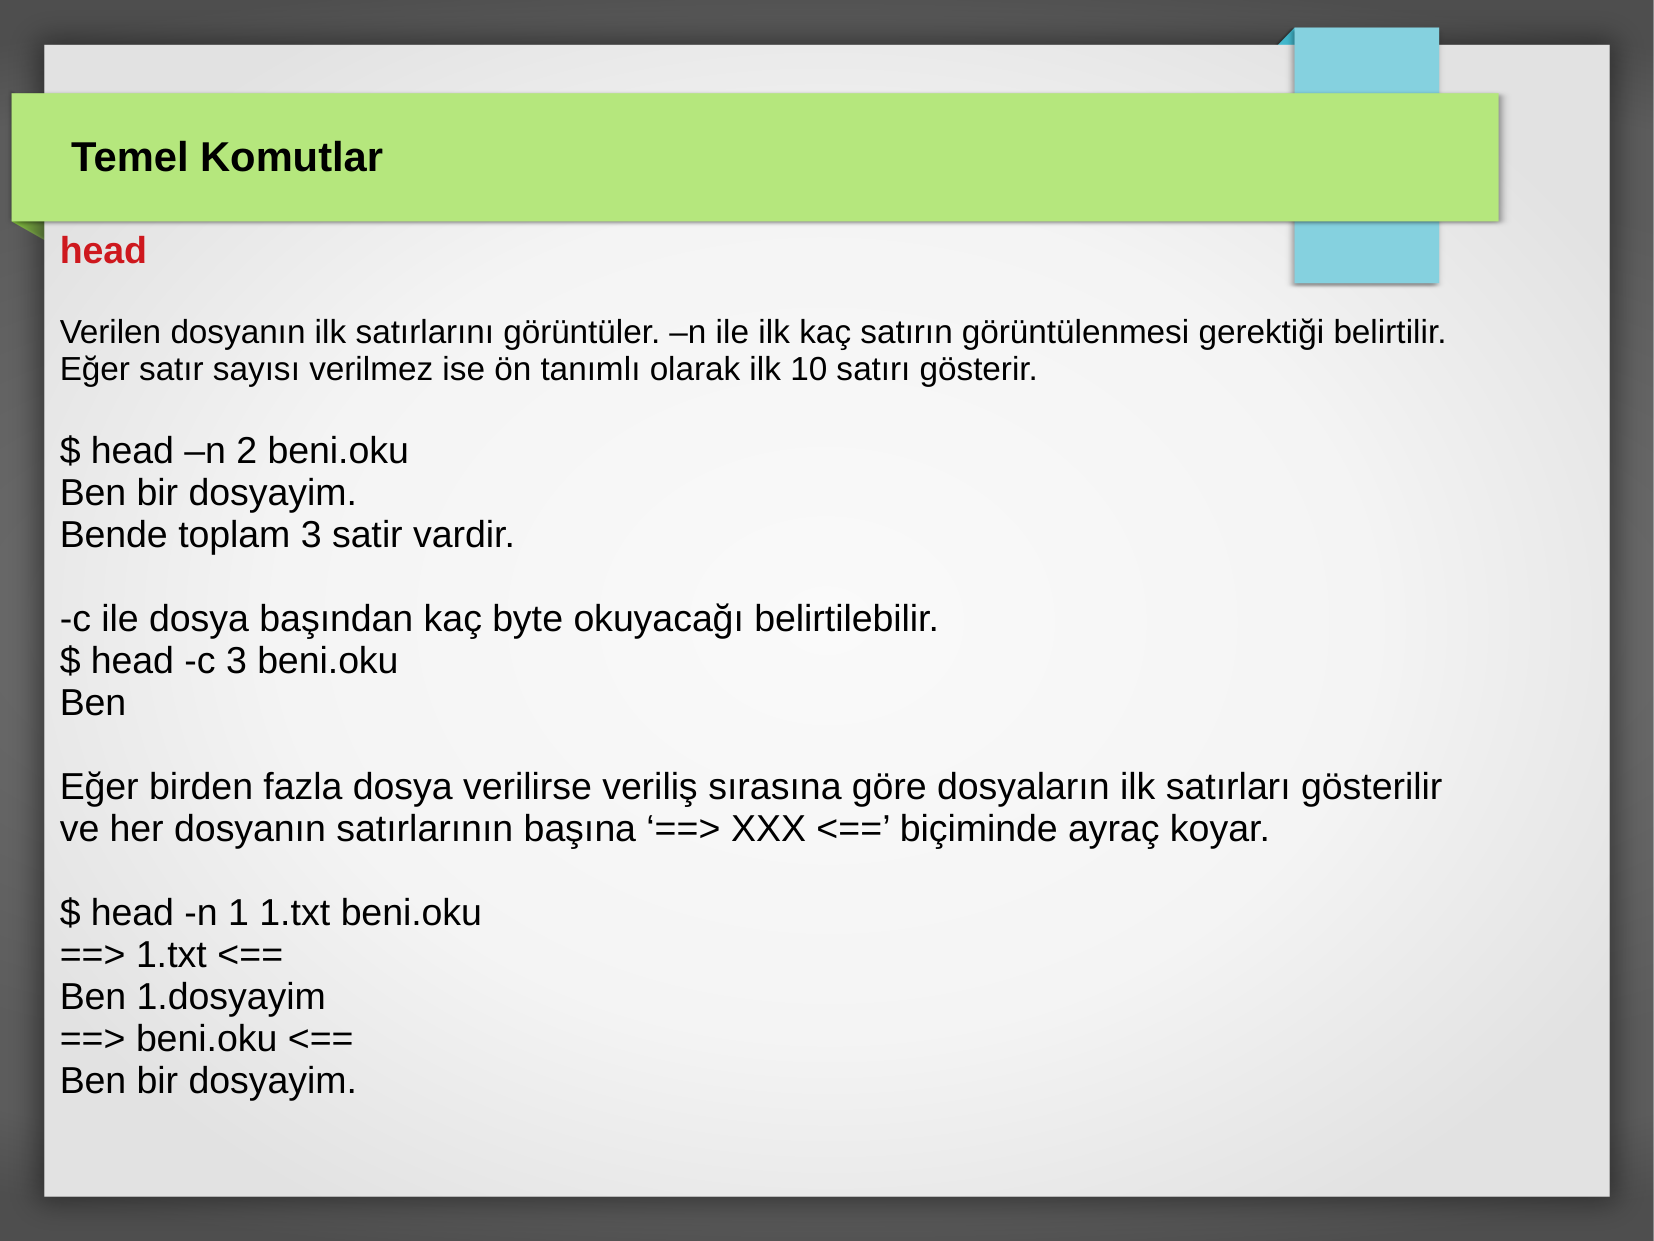

Temel Komutlar
head
Verilen dosyanın ilk satırlarını görüntüler. –n ile ilk kaç satırın görüntülenmesi gerektiği belirtilir.
Eğer satır sayısı verilmez ise ön tanımlı olarak ilk 10 satırı gösterir.
$ head –n 2 beni.oku
Ben bir dosyayim.
Bende toplam 3 satir vardir.
-c ile dosya başından kaç byte okuyacağı belirtilebilir.
$ head -c 3 beni.oku
Ben
Eğer birden fazla dosya verilirse veriliş sırasına göre dosyaların ilk satırları gösterilir
ve her dosyanın satırlarının başına ‘==> XXX <==’ biçiminde ayraç koyar.
$ head -n 1 1.txt beni.oku
==> 1.txt <==
Ben 1.dosyayim
==> beni.oku <==
Ben bir dosyayim.